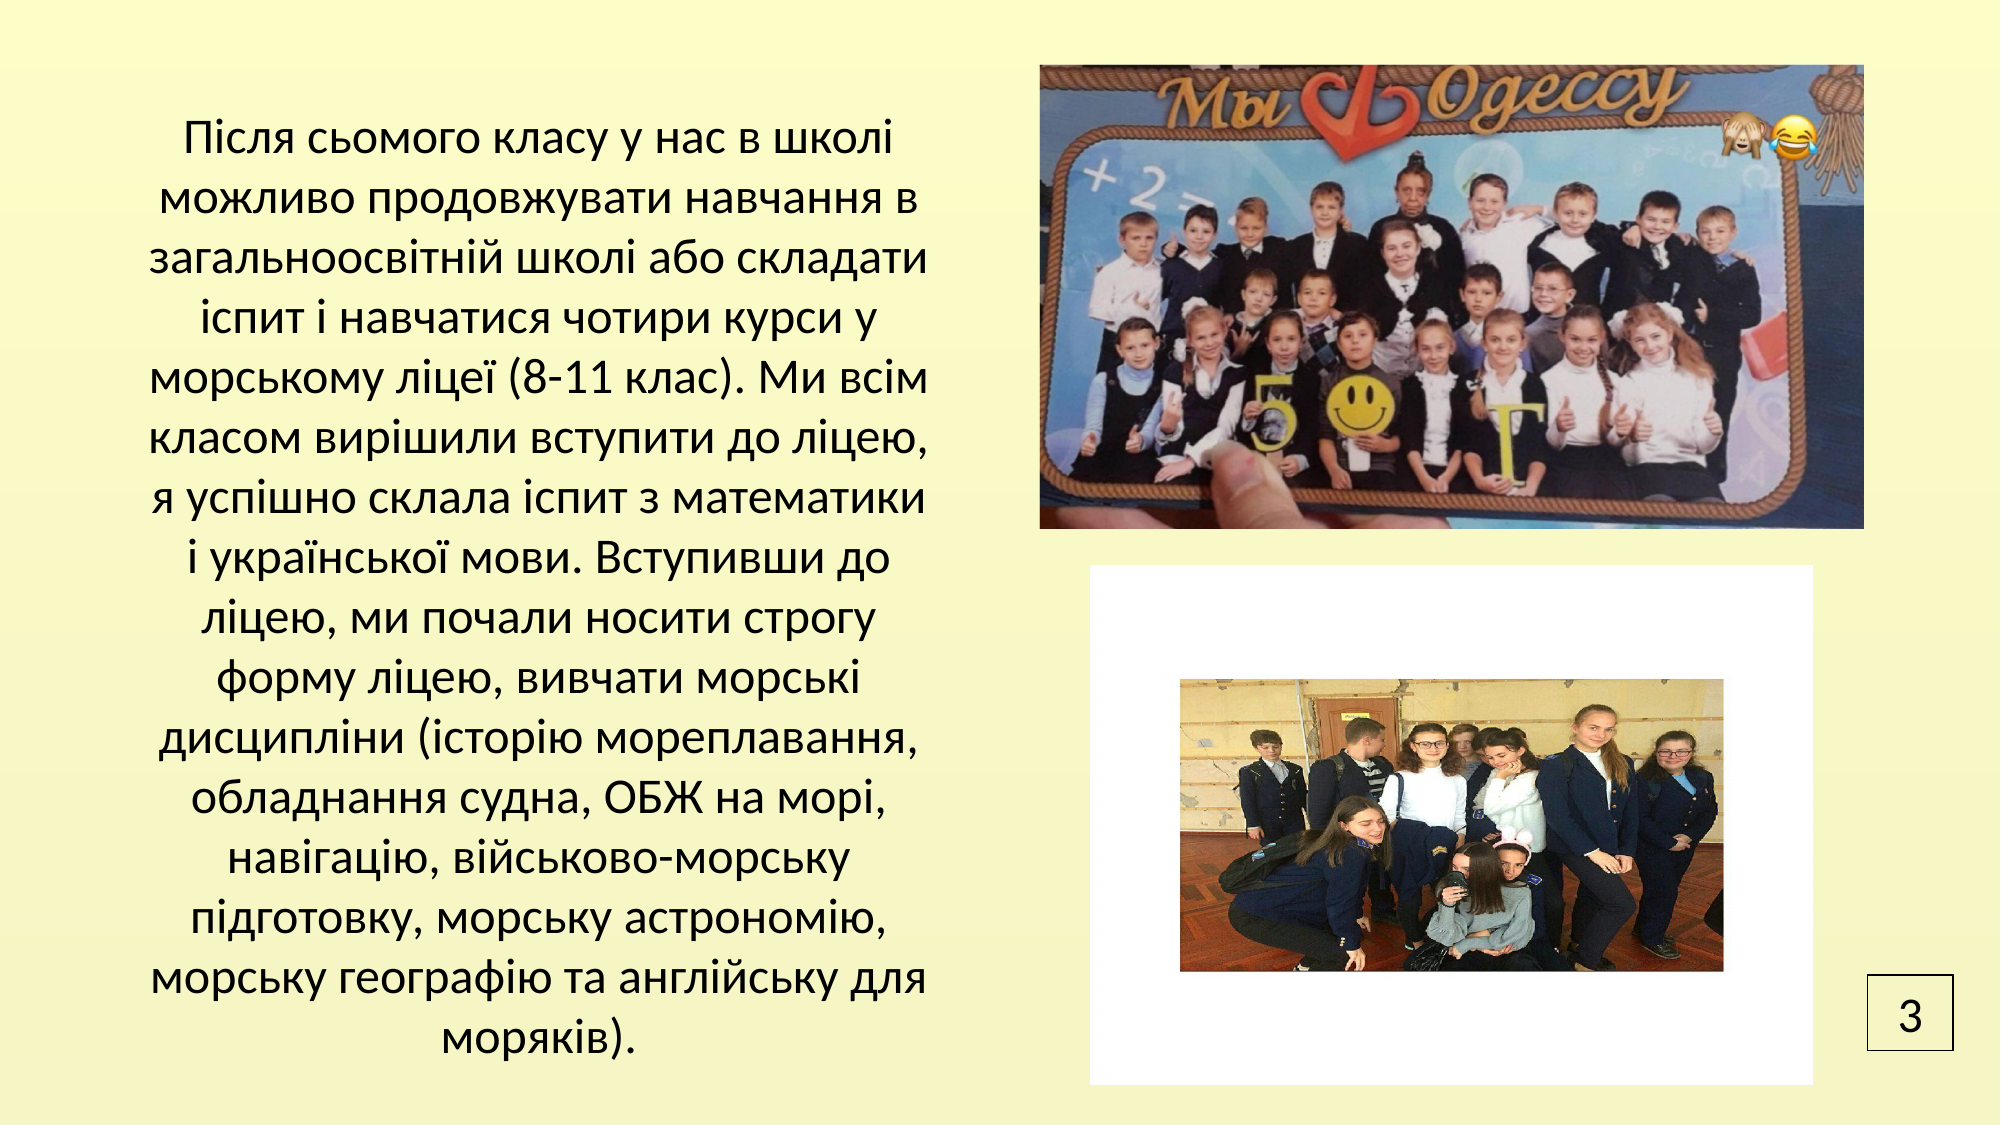

Після сьомого класу у нас в школі можливо продовжувати навчання в загальноосвітній школі або складати іспит і навчатися чотири курси у морському ліцеї (8-11 клас). Ми всім класом вирішили вступити до ліцею, я успішно склала іспит з математики і української мови. Вступивши до ліцею, ми почали носити строгу форму ліцею, вивчати морські дисципліни (історію мореплавання, обладнання судна, ОБЖ на морі, навігацію, військово-морську підготовку, морську астрономію, морську географію та англійську для моряків).
3